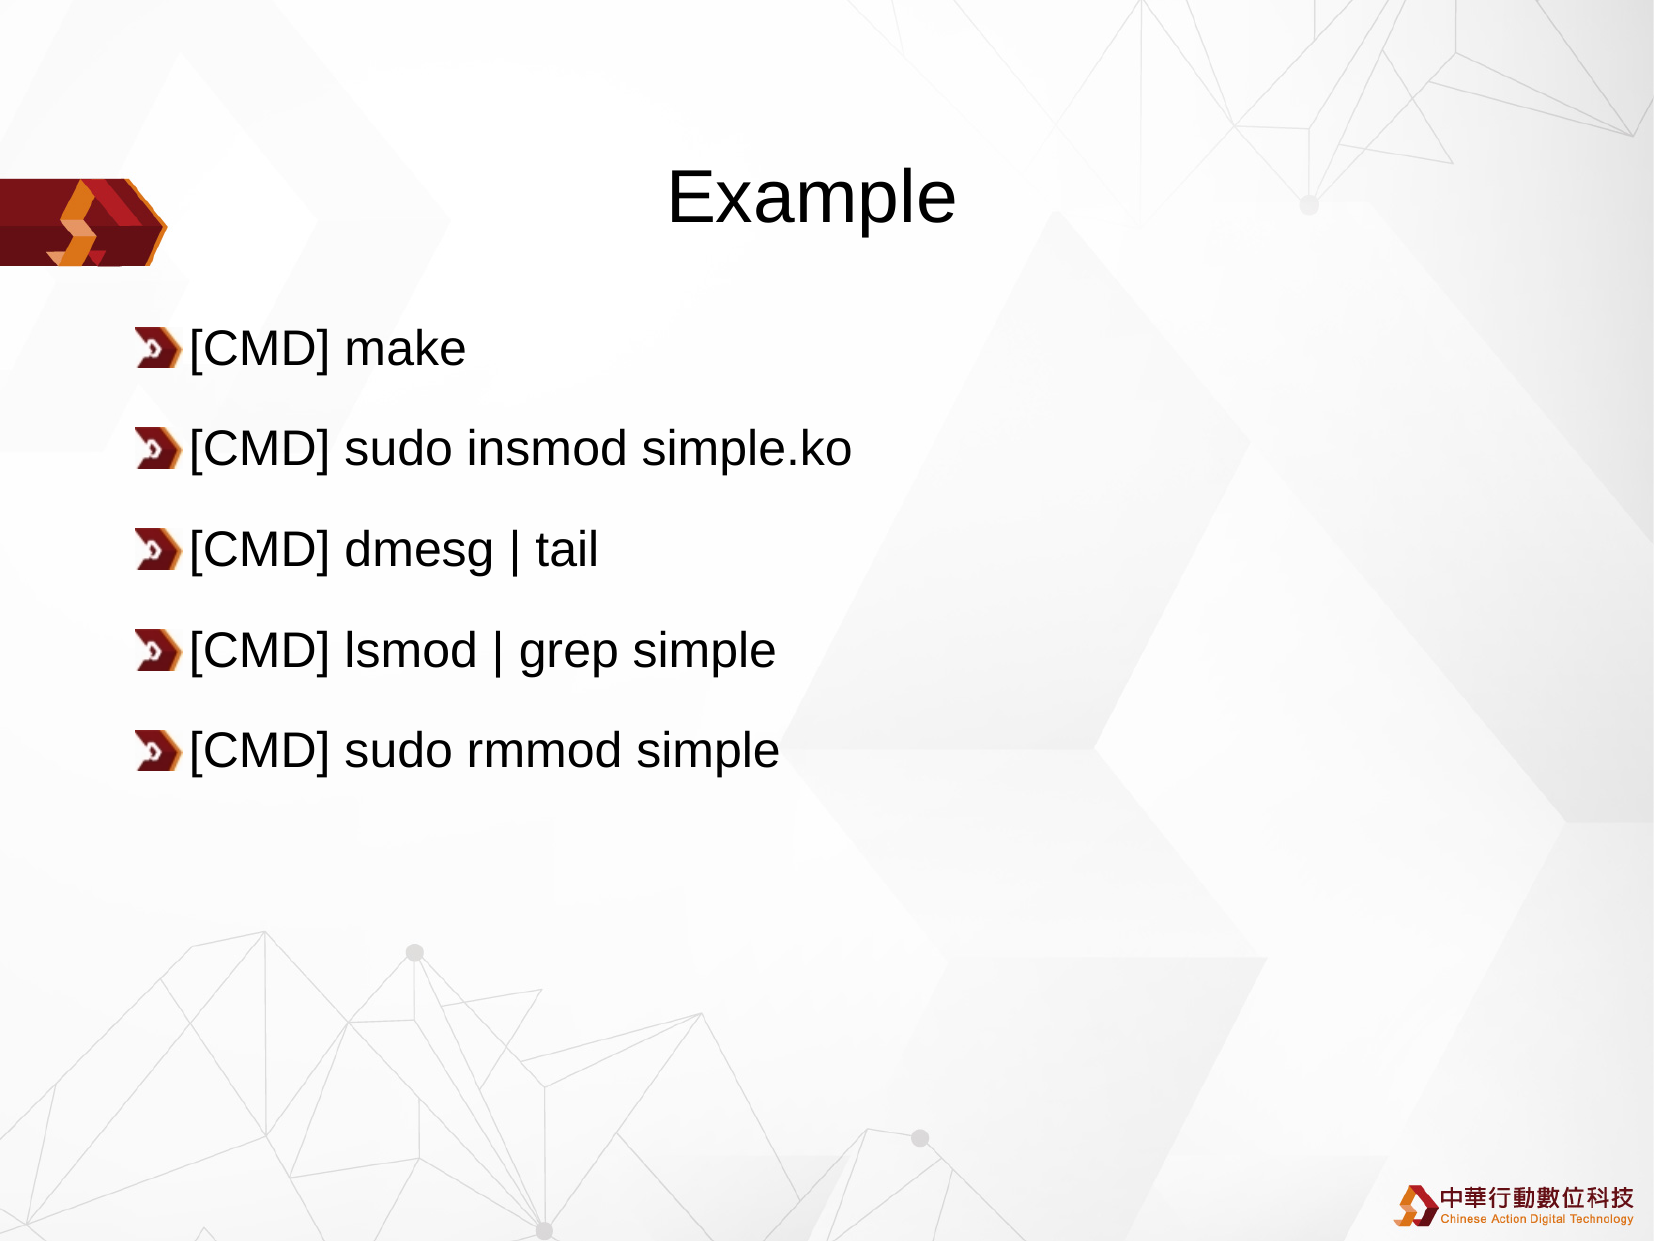

# Example
[CMD] make
[CMD] sudo insmod simple.ko
[CMD] dmesg | tail
[CMD] lsmod | grep simple
[CMD] sudo rmmod simple